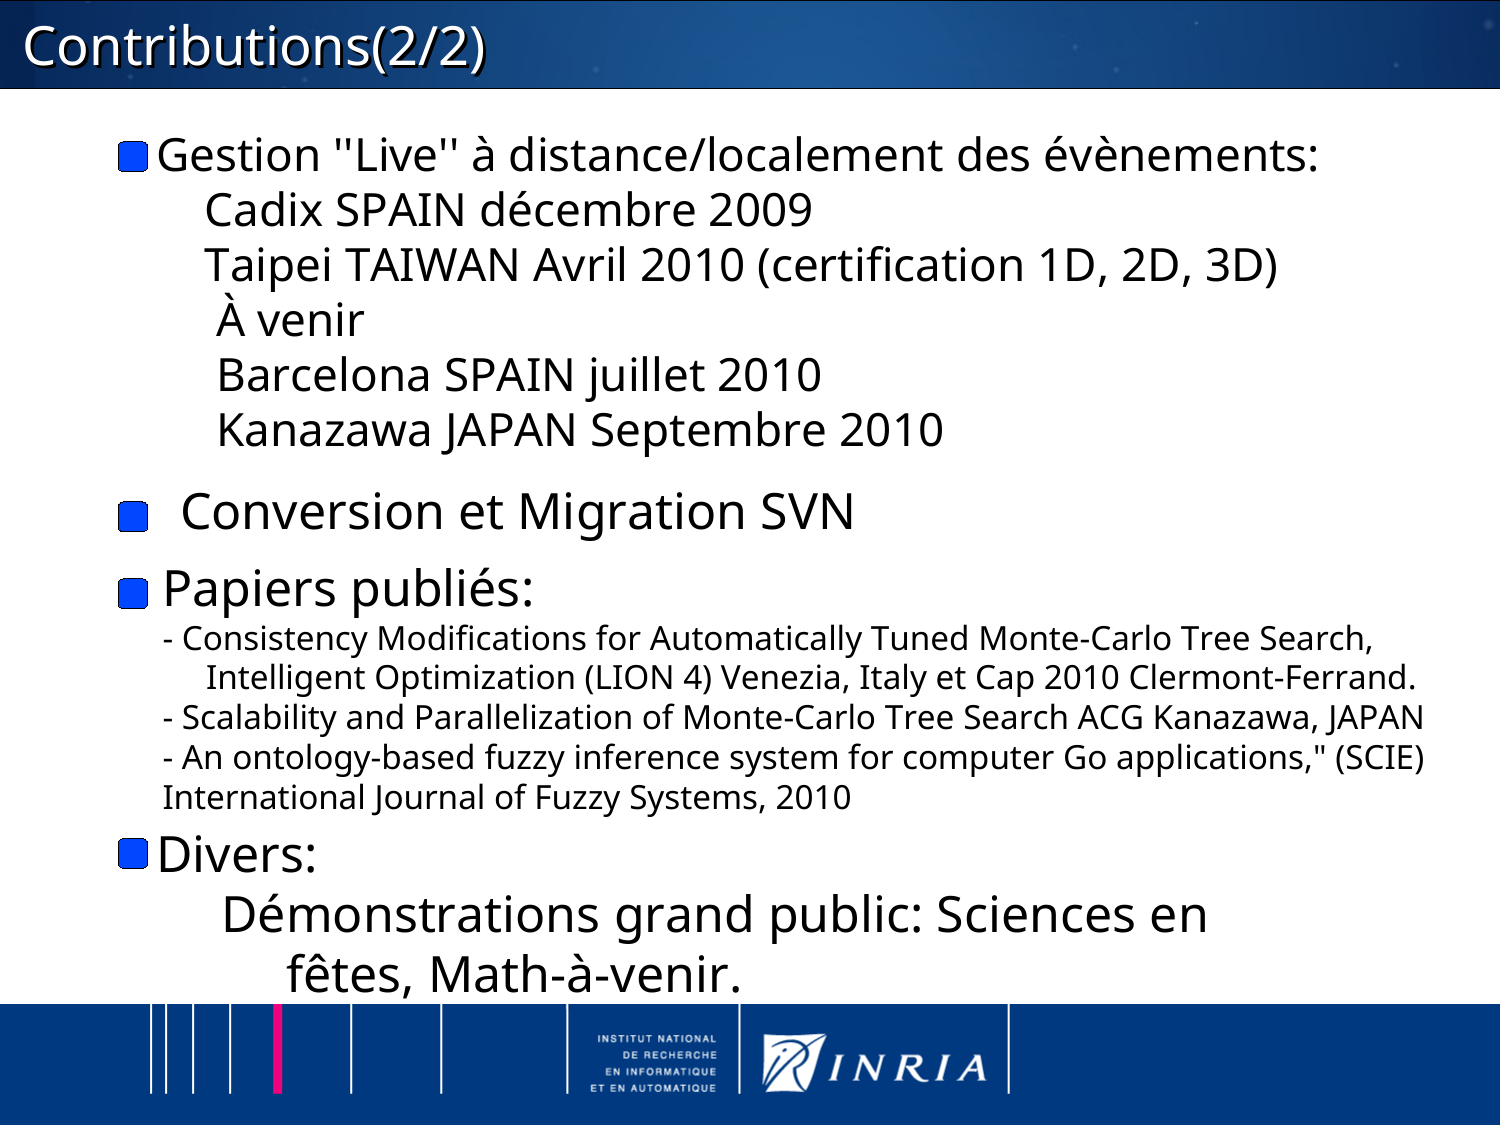

Contributions(2/2)
Gestion ''Live'' à distance/localement des évènements:
 Cadix SPAIN décembre 2009
 Taipei TAIWAN Avril 2010 (certification 1D, 2D, 3D)
 À venir
 Barcelona SPAIN juillet 2010
 Kanazawa JAPAN Septembre 2010
Conversion et Migration SVN
Papiers publiés:
- Consistency Modifications for Automatically Tuned Monte-Carlo Tree Search, Intelligent Optimization (LION 4) Venezia, Italy et Cap 2010 Clermont-Ferrand.
- Scalability and Parallelization of Monte-Carlo Tree Search ACG Kanazawa, JAPAN
- An ontology-based fuzzy inference system for computer Go applications," (SCIE) International Journal of Fuzzy Systems, 2010
Divers:
 Démonstrations grand public: Sciences en fêtes, Math-à-venir.